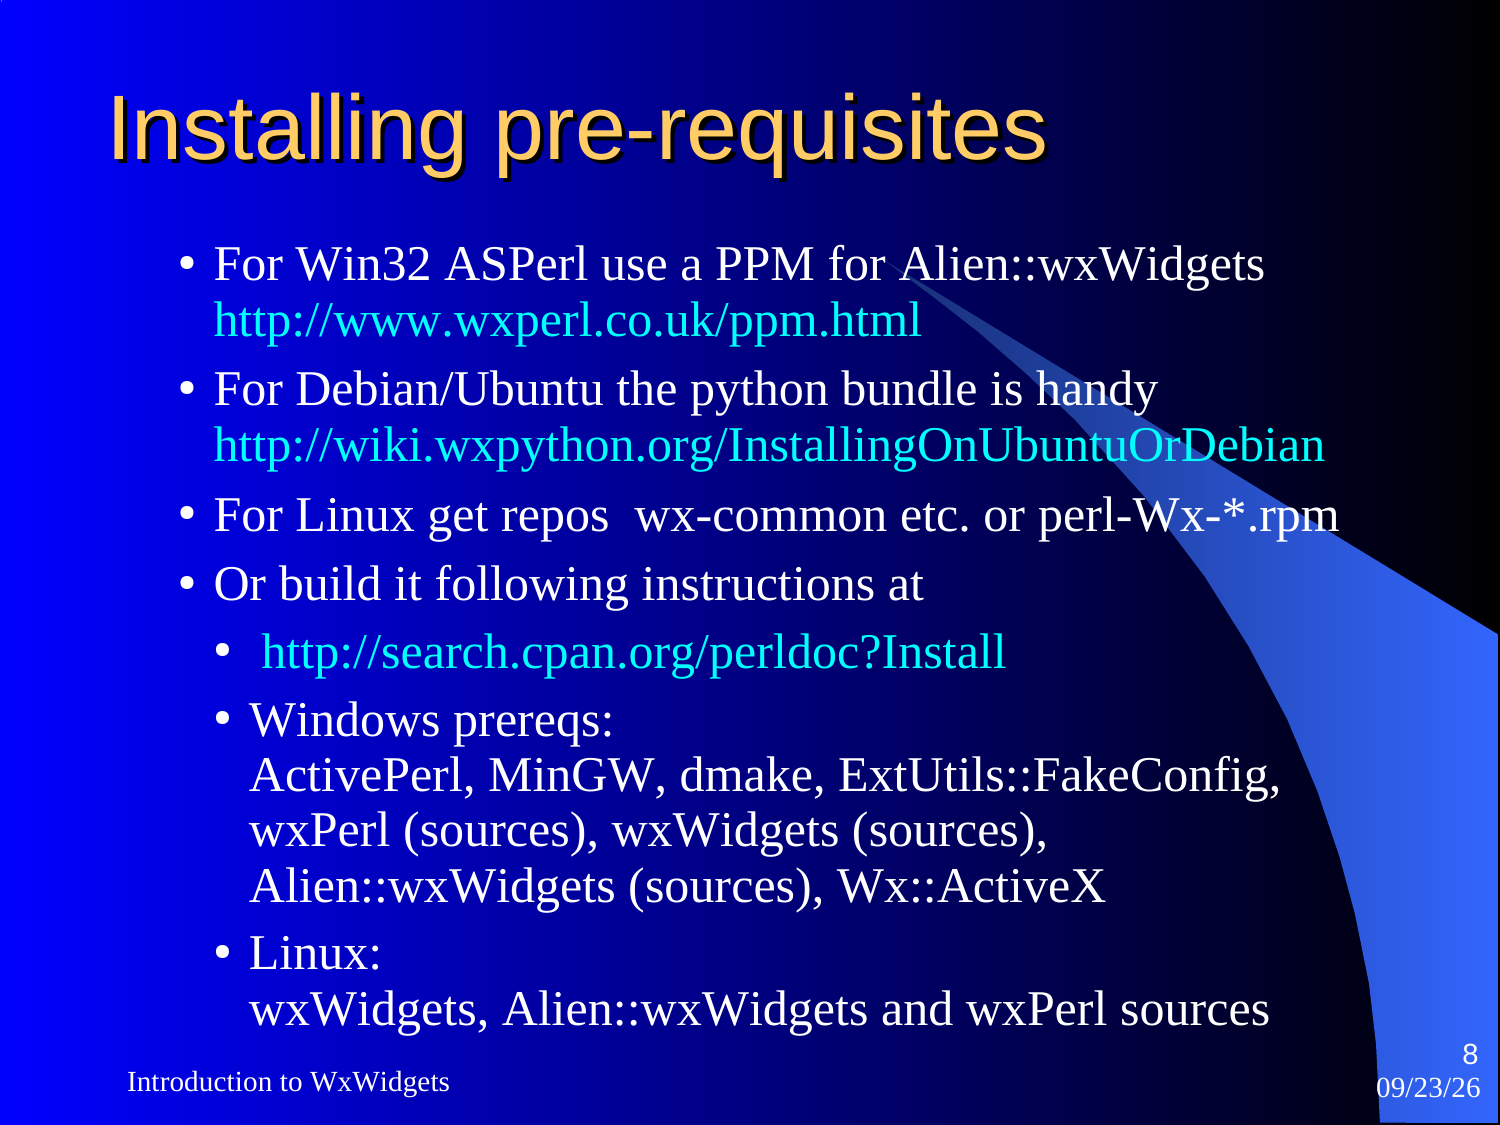

# Installing pre-requisites
For Win32 ASPerl use a PPM for Alien::wxWidgets http://www.wxperl.co.uk/ppm.html
For Debian/Ubuntu the python bundle is handy http://wiki.wxpython.org/InstallingOnUbuntuOrDebian
For Linux get repos wx-common etc. or perl-Wx-*.rpm
Or build it following instructions at
 http://search.cpan.org/perldoc?Install
Windows prereqs:
ActivePerl, MinGW, dmake, ExtUtils::FakeConfig, wxPerl (sources), wxWidgets (sources), Alien::wxWidgets (sources), Wx::ActiveX
Linux:
wxWidgets, Alien::wxWidgets and wxPerl sources
8
Introduction to WxWidgets